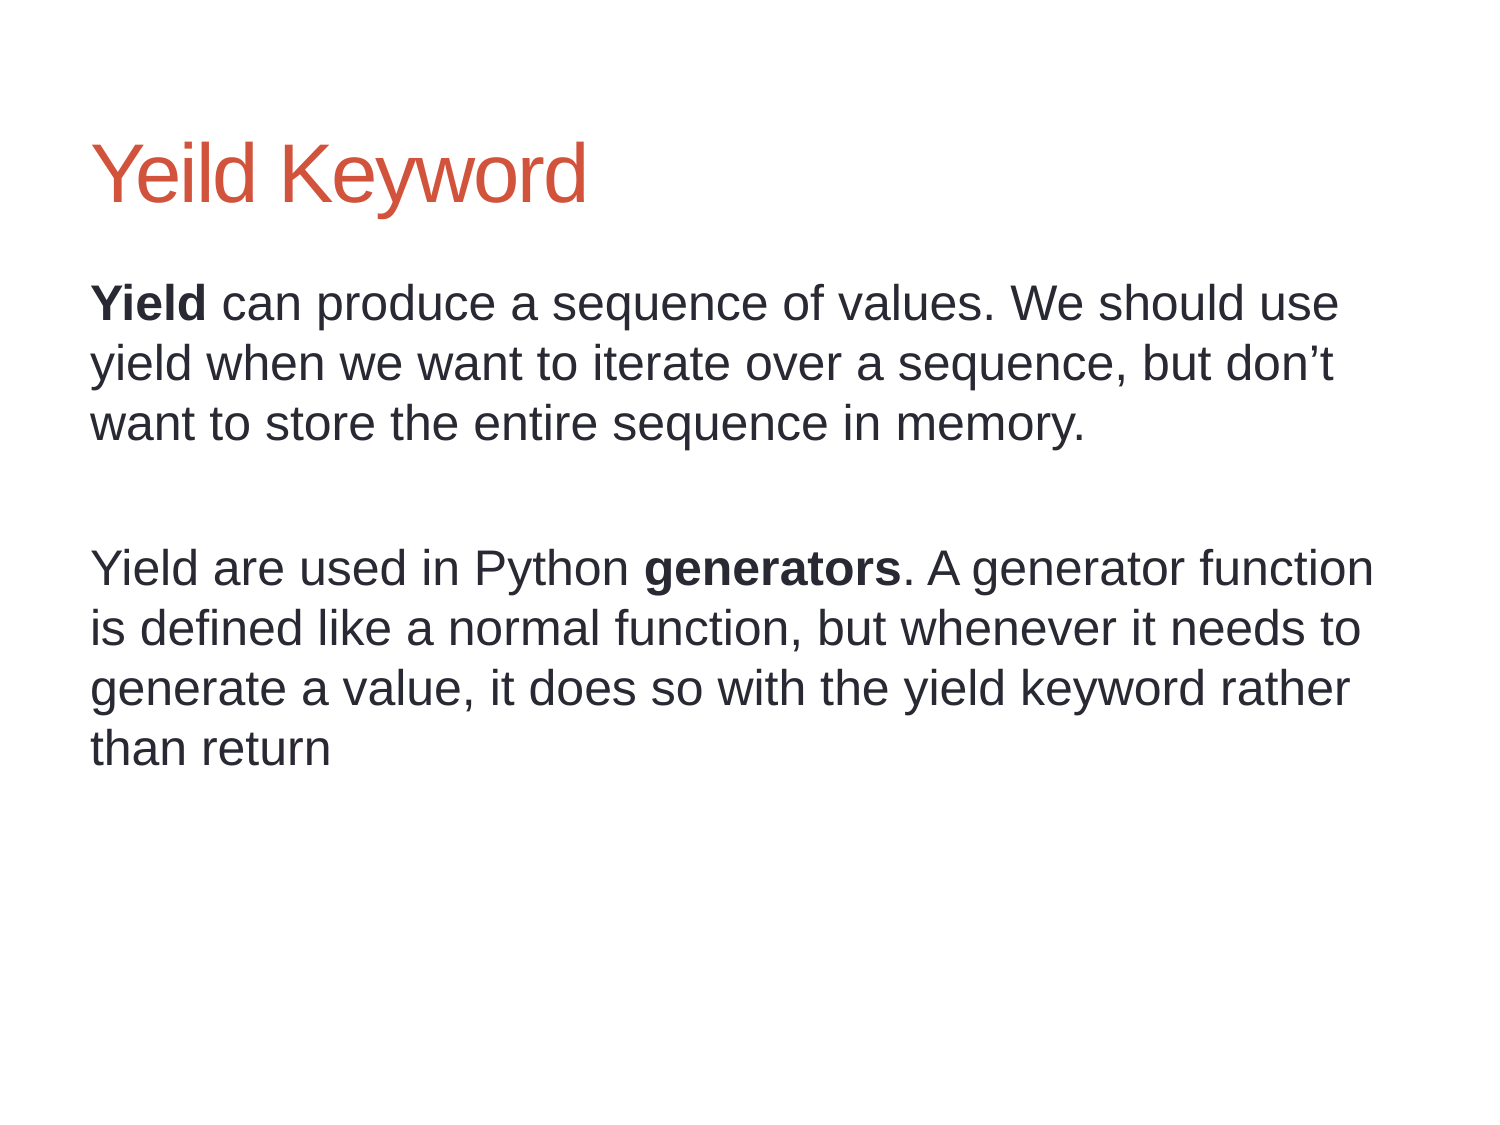

# Yeild Keyword
Yield can produce a sequence of values. We should use yield when we want to iterate over a sequence, but don’t want to store the entire sequence in memory.
Yield are used in Python generators. A generator function is defined like a normal function, but whenever it needs to generate a value, it does so with the yield keyword rather than return